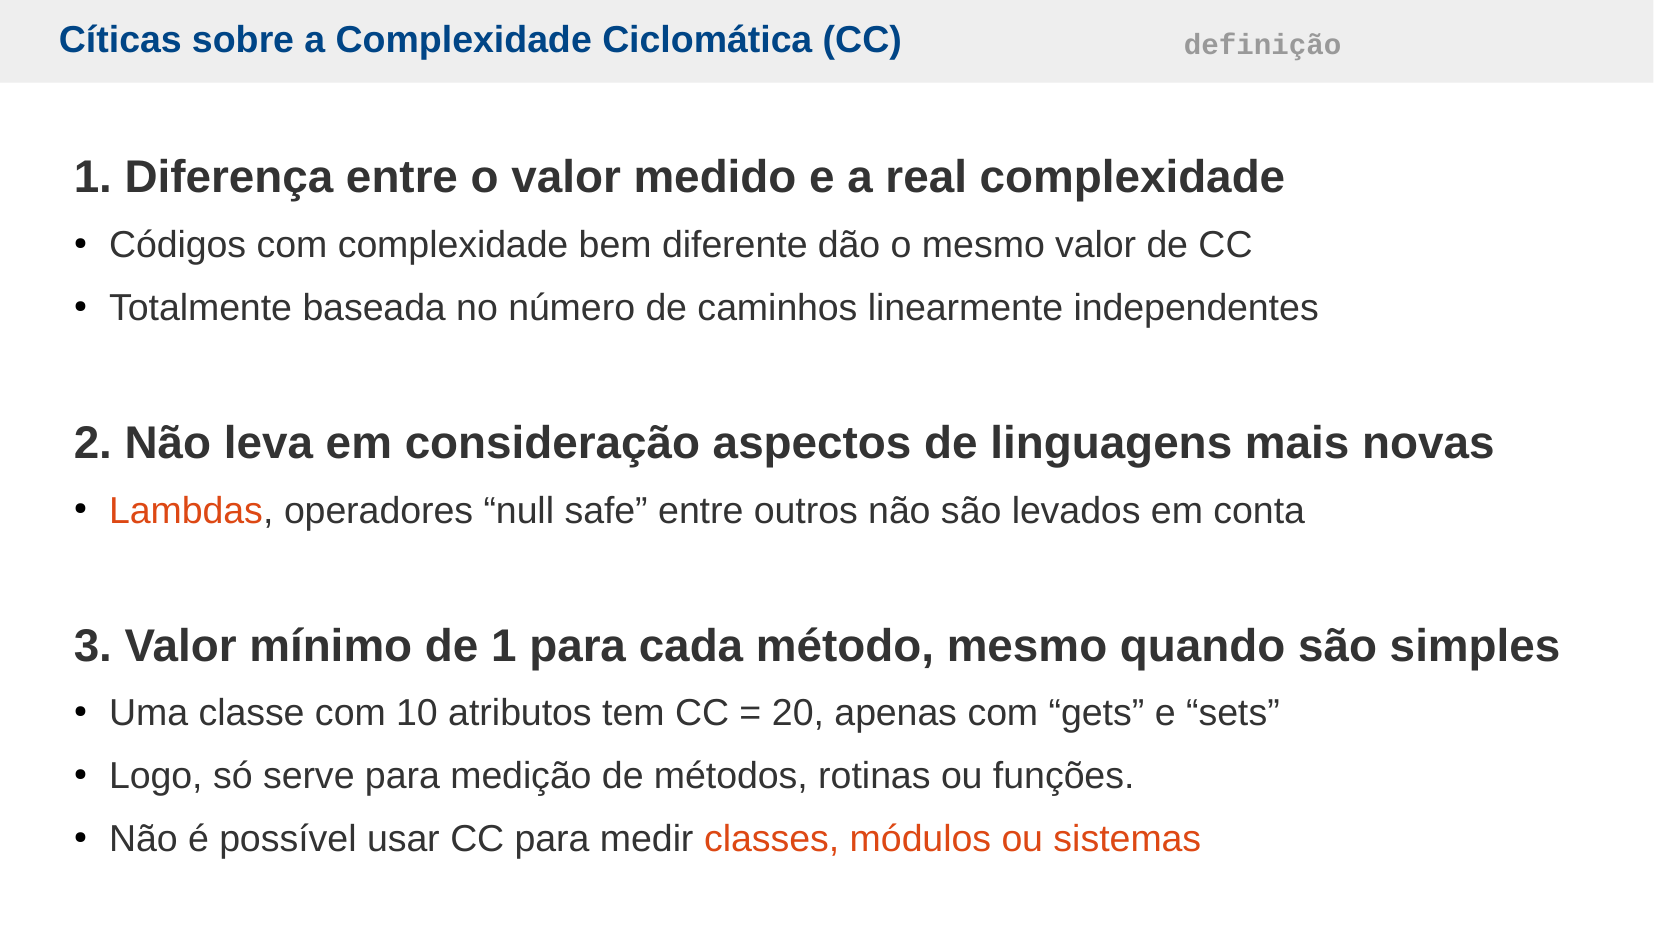

# Cíticas sobre a Complexidade Ciclomática (CC)
definição
1. Diferença entre o valor medido e a real complexidade
Códigos com complexidade bem diferente dão o mesmo valor de CC
Totalmente baseada no número de caminhos linearmente independentes
2. Não leva em consideração aspectos de linguagens mais novas
Lambdas, operadores “null safe” entre outros não são levados em conta
3. Valor mínimo de 1 para cada método, mesmo quando são simples
Uma classe com 10 atributos tem CC = 20, apenas com “gets” e “sets”
Logo, só serve para medição de métodos, rotinas ou funções.
Não é possível usar CC para medir classes, módulos ou sistemas